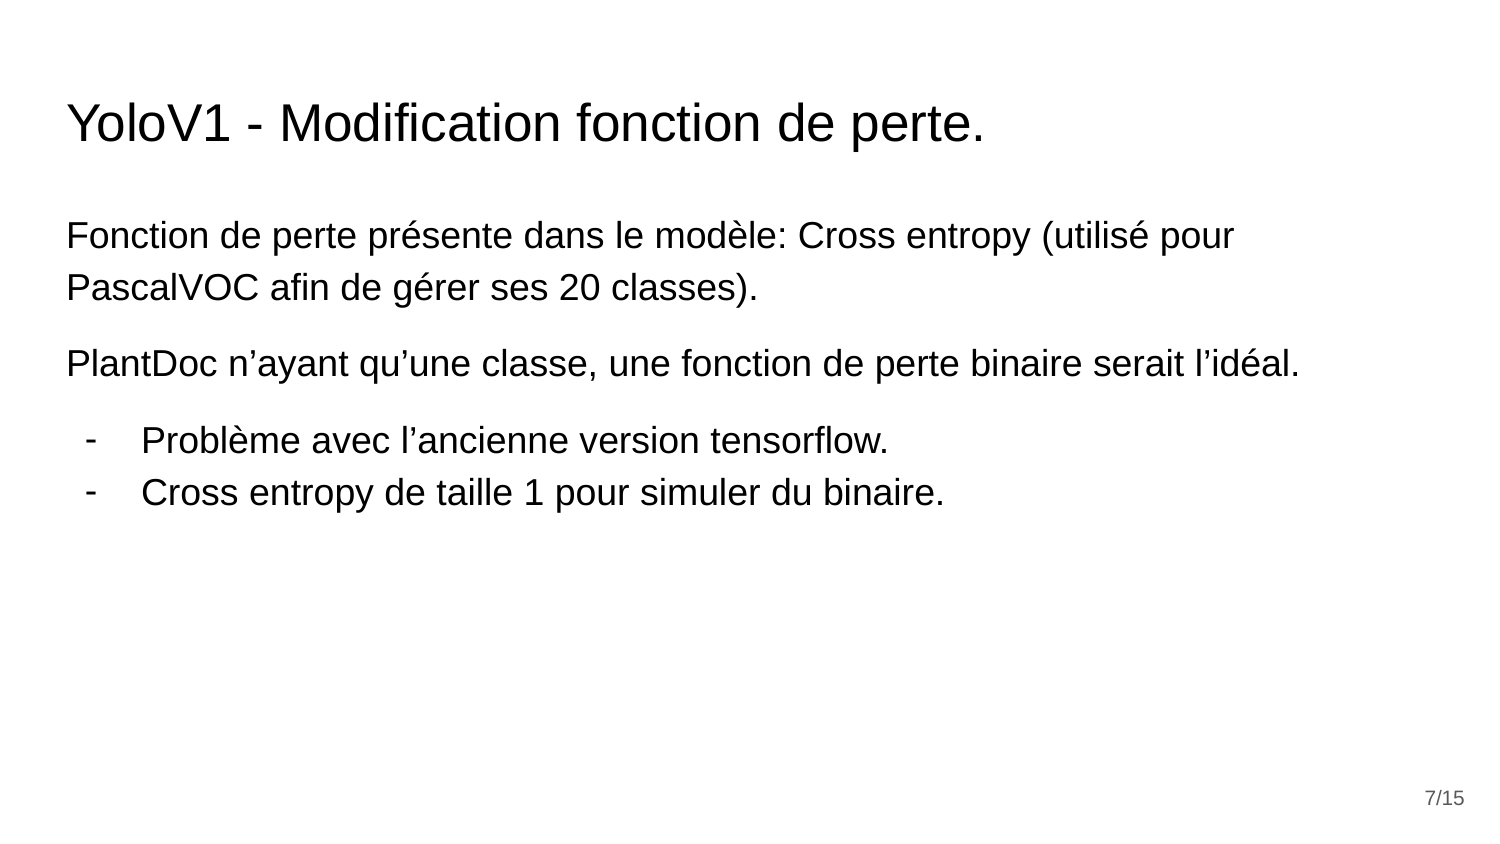

# YoloV1 - Modification fonction de perte.
Fonction de perte présente dans le modèle: Cross entropy (utilisé pour PascalVOC afin de gérer ses 20 classes).
PlantDoc n’ayant qu’une classe, une fonction de perte binaire serait l’idéal.
Problème avec l’ancienne version tensorflow.
Cross entropy de taille 1 pour simuler du binaire.